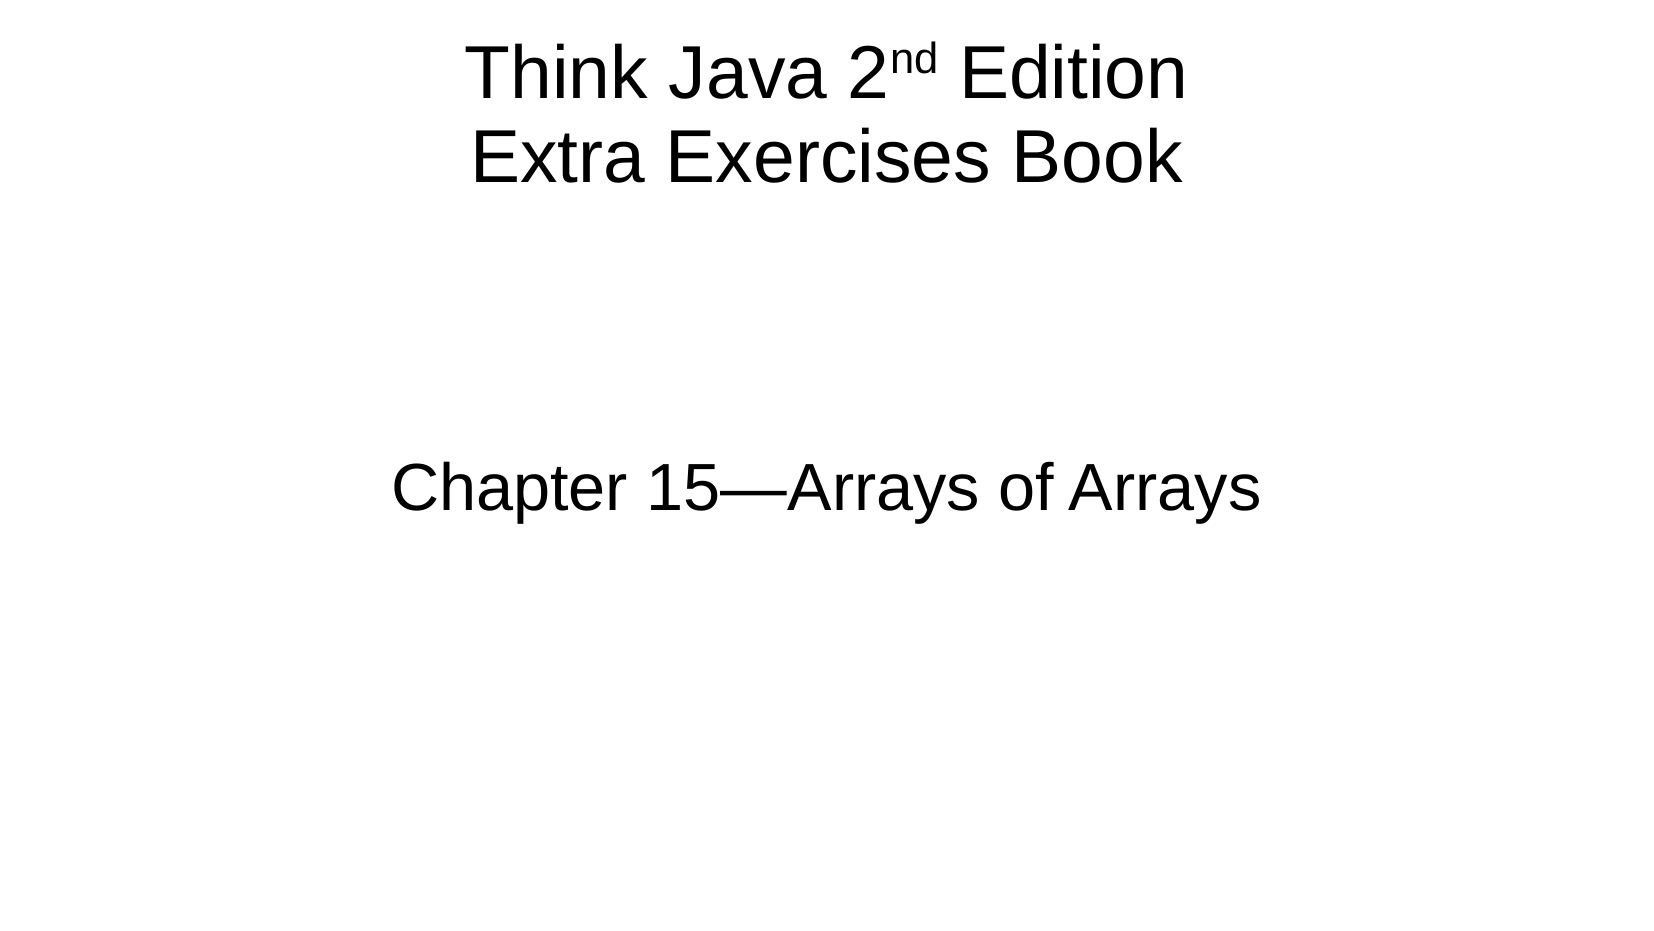

# Think Java 2nd Edition Extra Exercises Book
Chapter 15—Arrays of Arrays